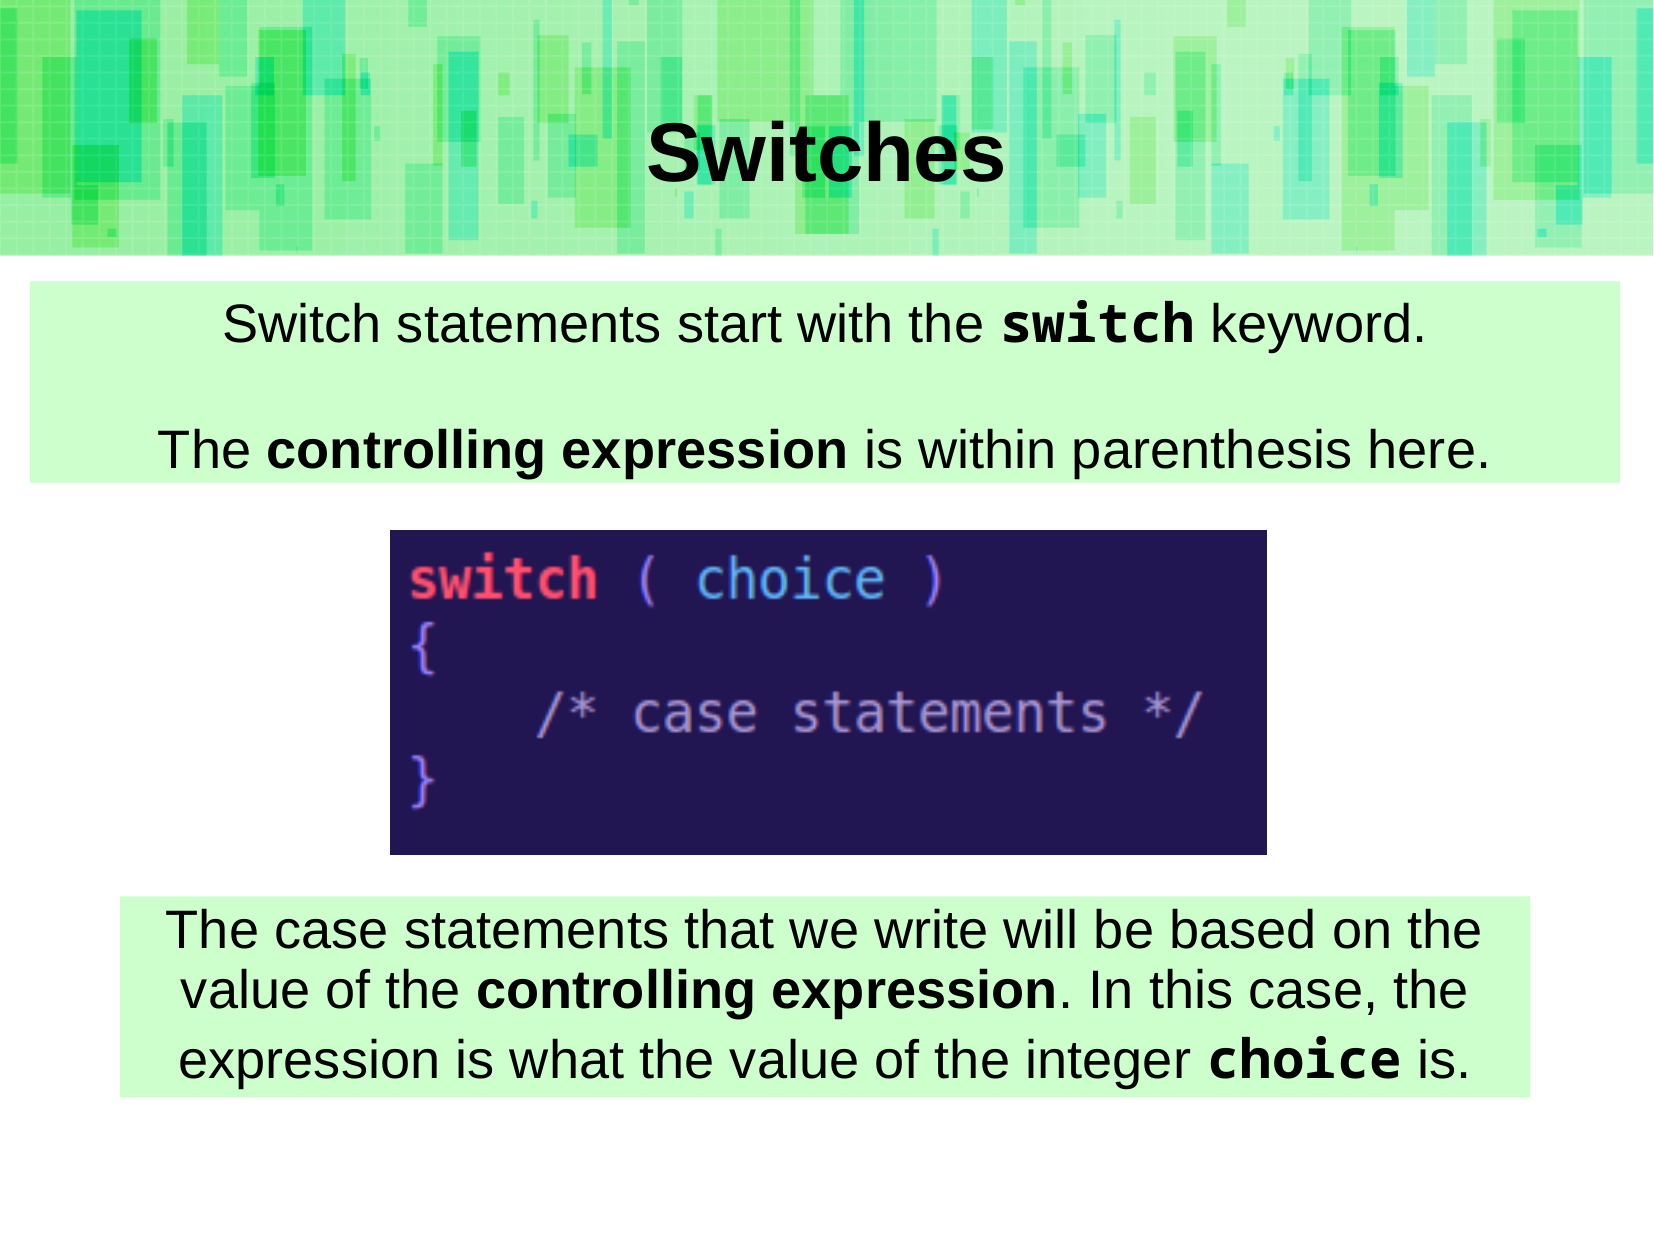

# Switches
Switch statements start with the switch keyword.
The controlling expression is within parenthesis here.
The case statements that we write will be based on the value of the controlling expression. In this case, the expression is what the value of the integer choice is.